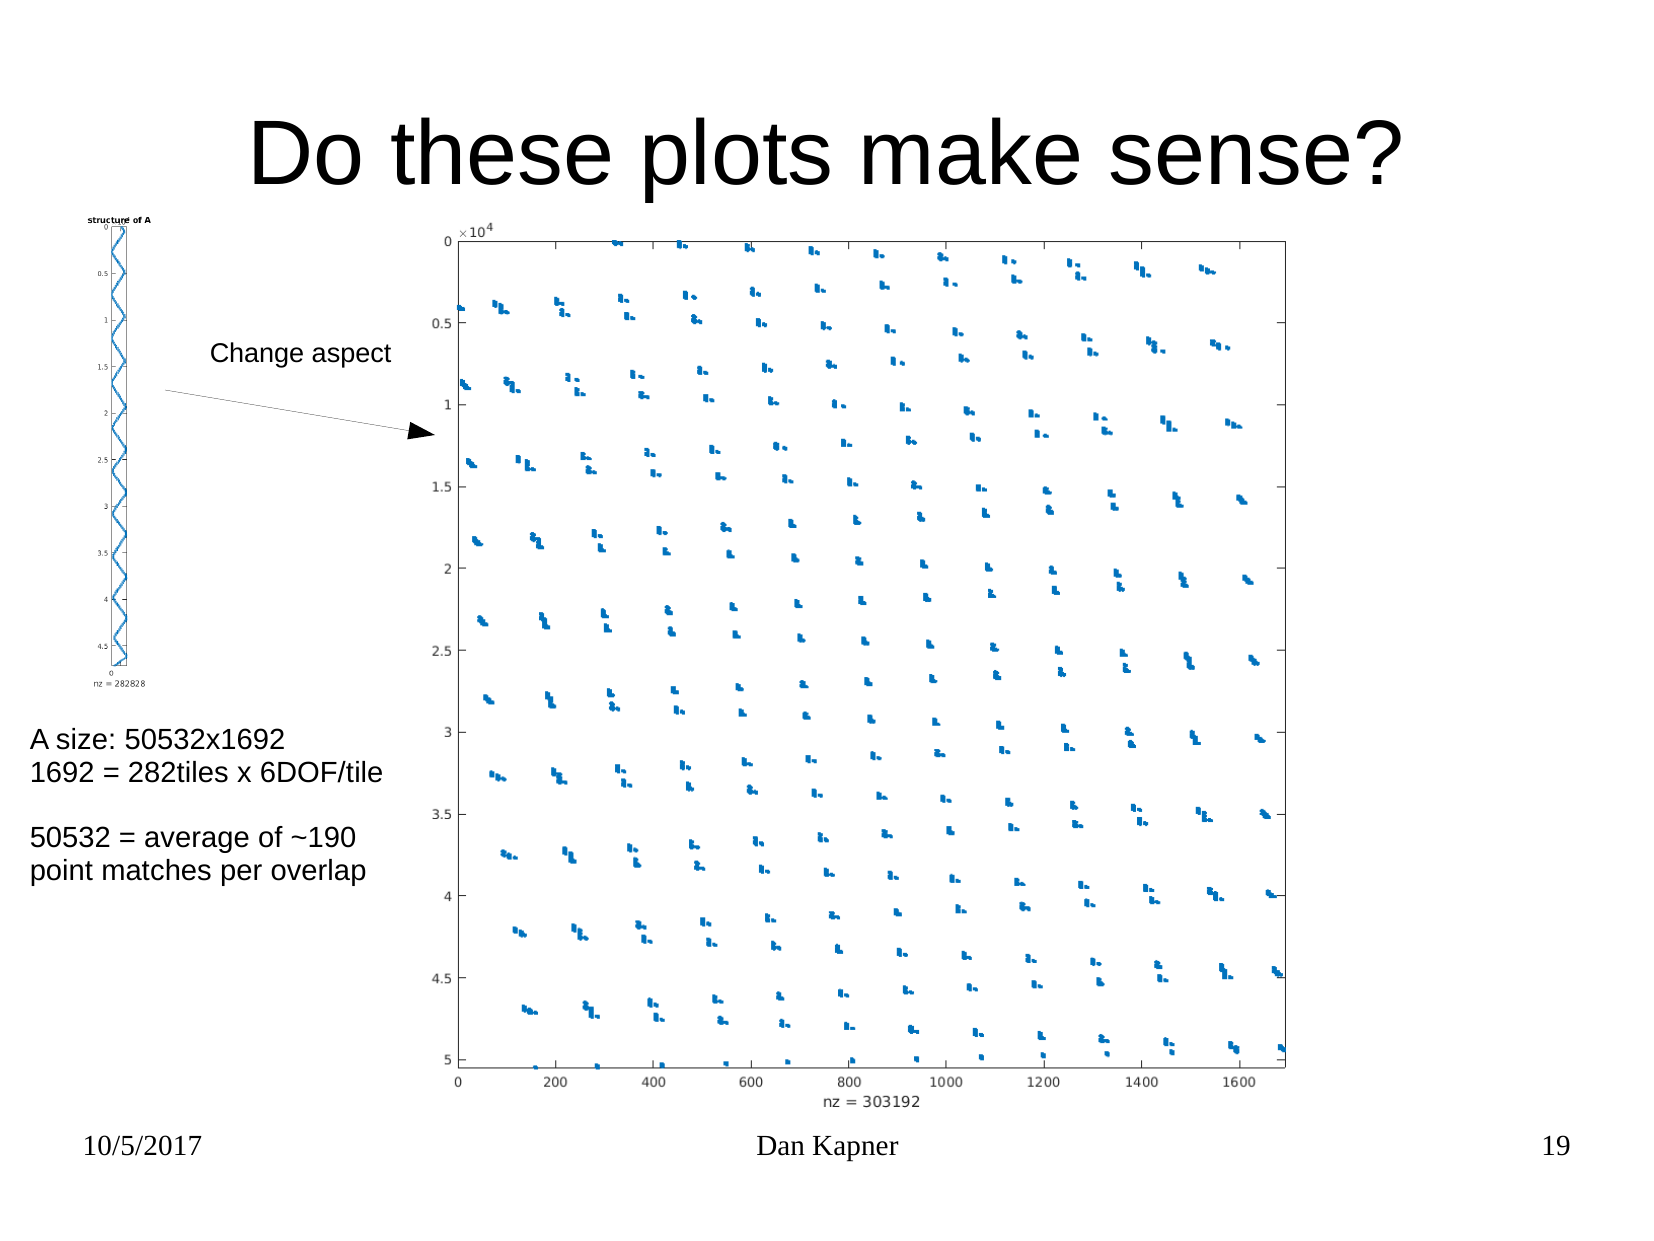

# Do these plots make sense?
Change aspect
A size: 50532x1692
1692 = 282tiles x 6DOF/tile
50532 = average of ~190 point matches per overlap
10/5/2017
Dan Kapner
19